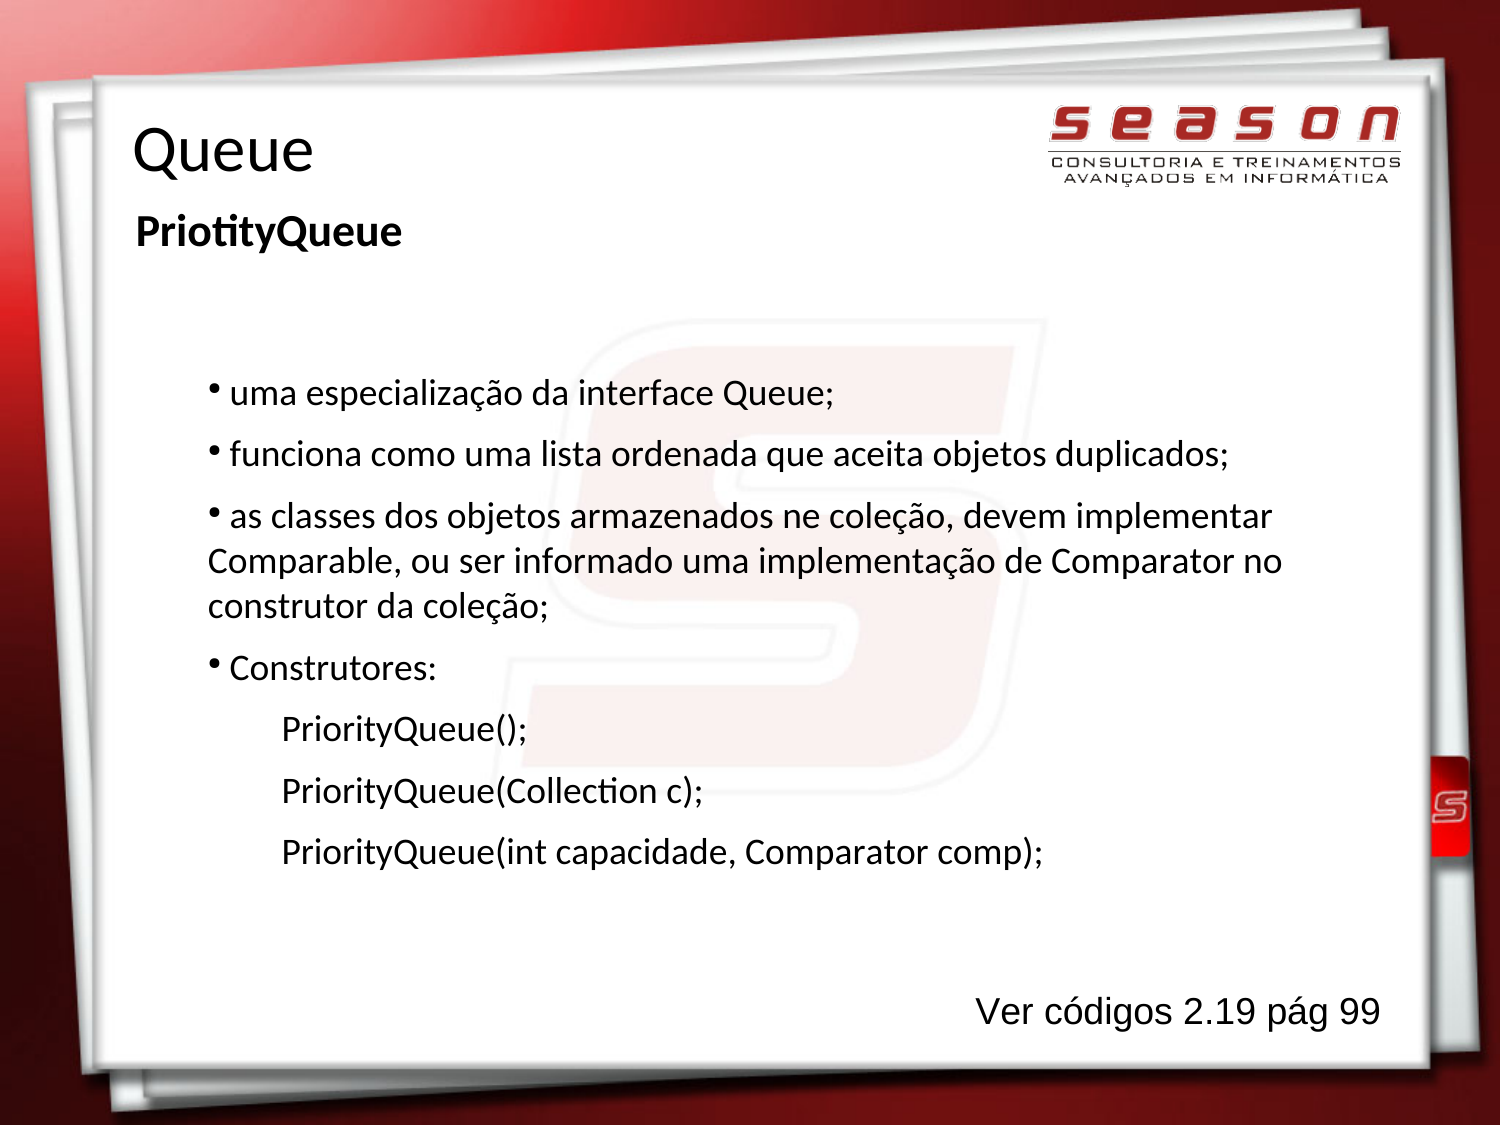

# Queue
PriotityQueue
 uma especialização da interface Queue;
 funciona como uma lista ordenada que aceita objetos duplicados;
 as classes dos objetos armazenados ne coleção, devem implementar Comparable, ou ser informado uma implementação de Comparator no construtor da coleção;
 Construtores:
	PriorityQueue();
	PriorityQueue(Collection c);
	PriorityQueue(int capacidade, Comparator comp);
Ver códigos 2.19 pág 99